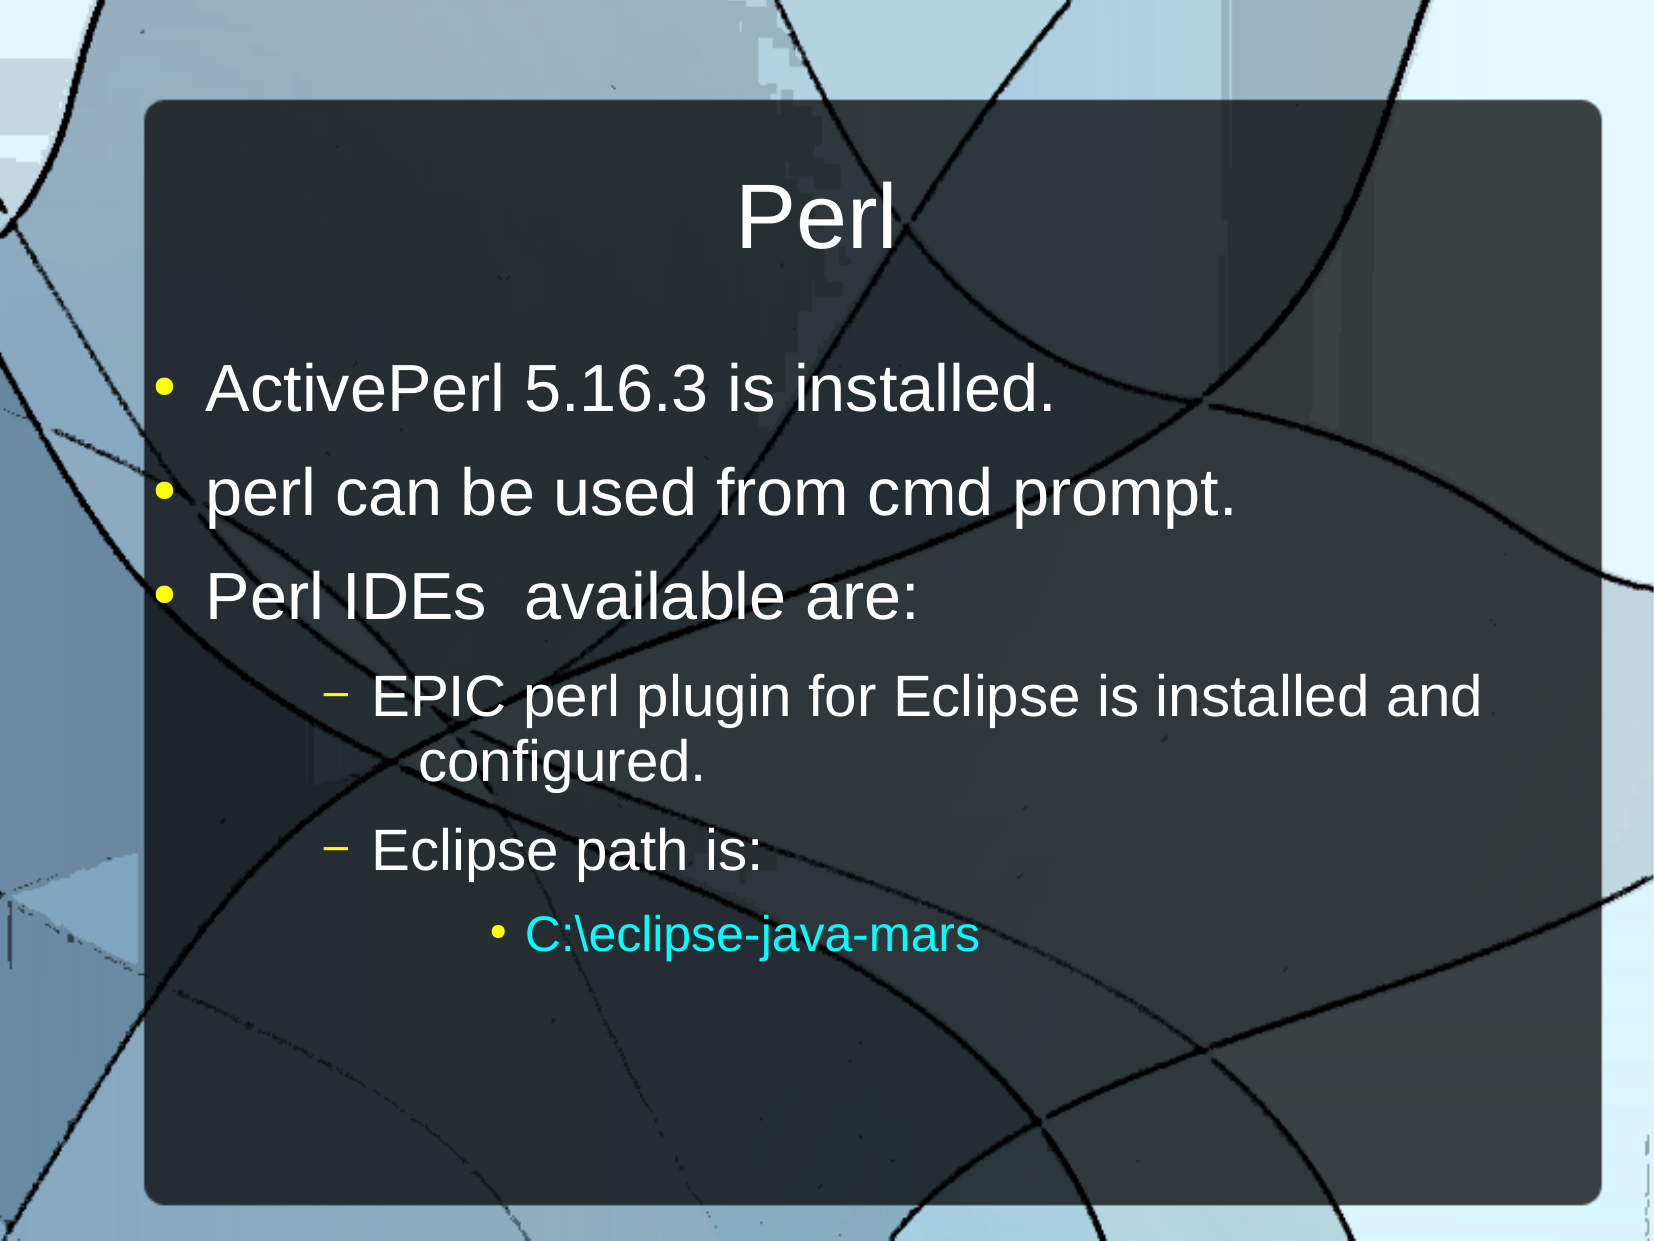

# Perl
ActivePerl 5.16.3 is installed.
perl can be used from cmd prompt.
Perl IDEs available are:
EPIC perl plugin for Eclipse is installed and configured.
Eclipse path is:
C:\eclipse-java-mars